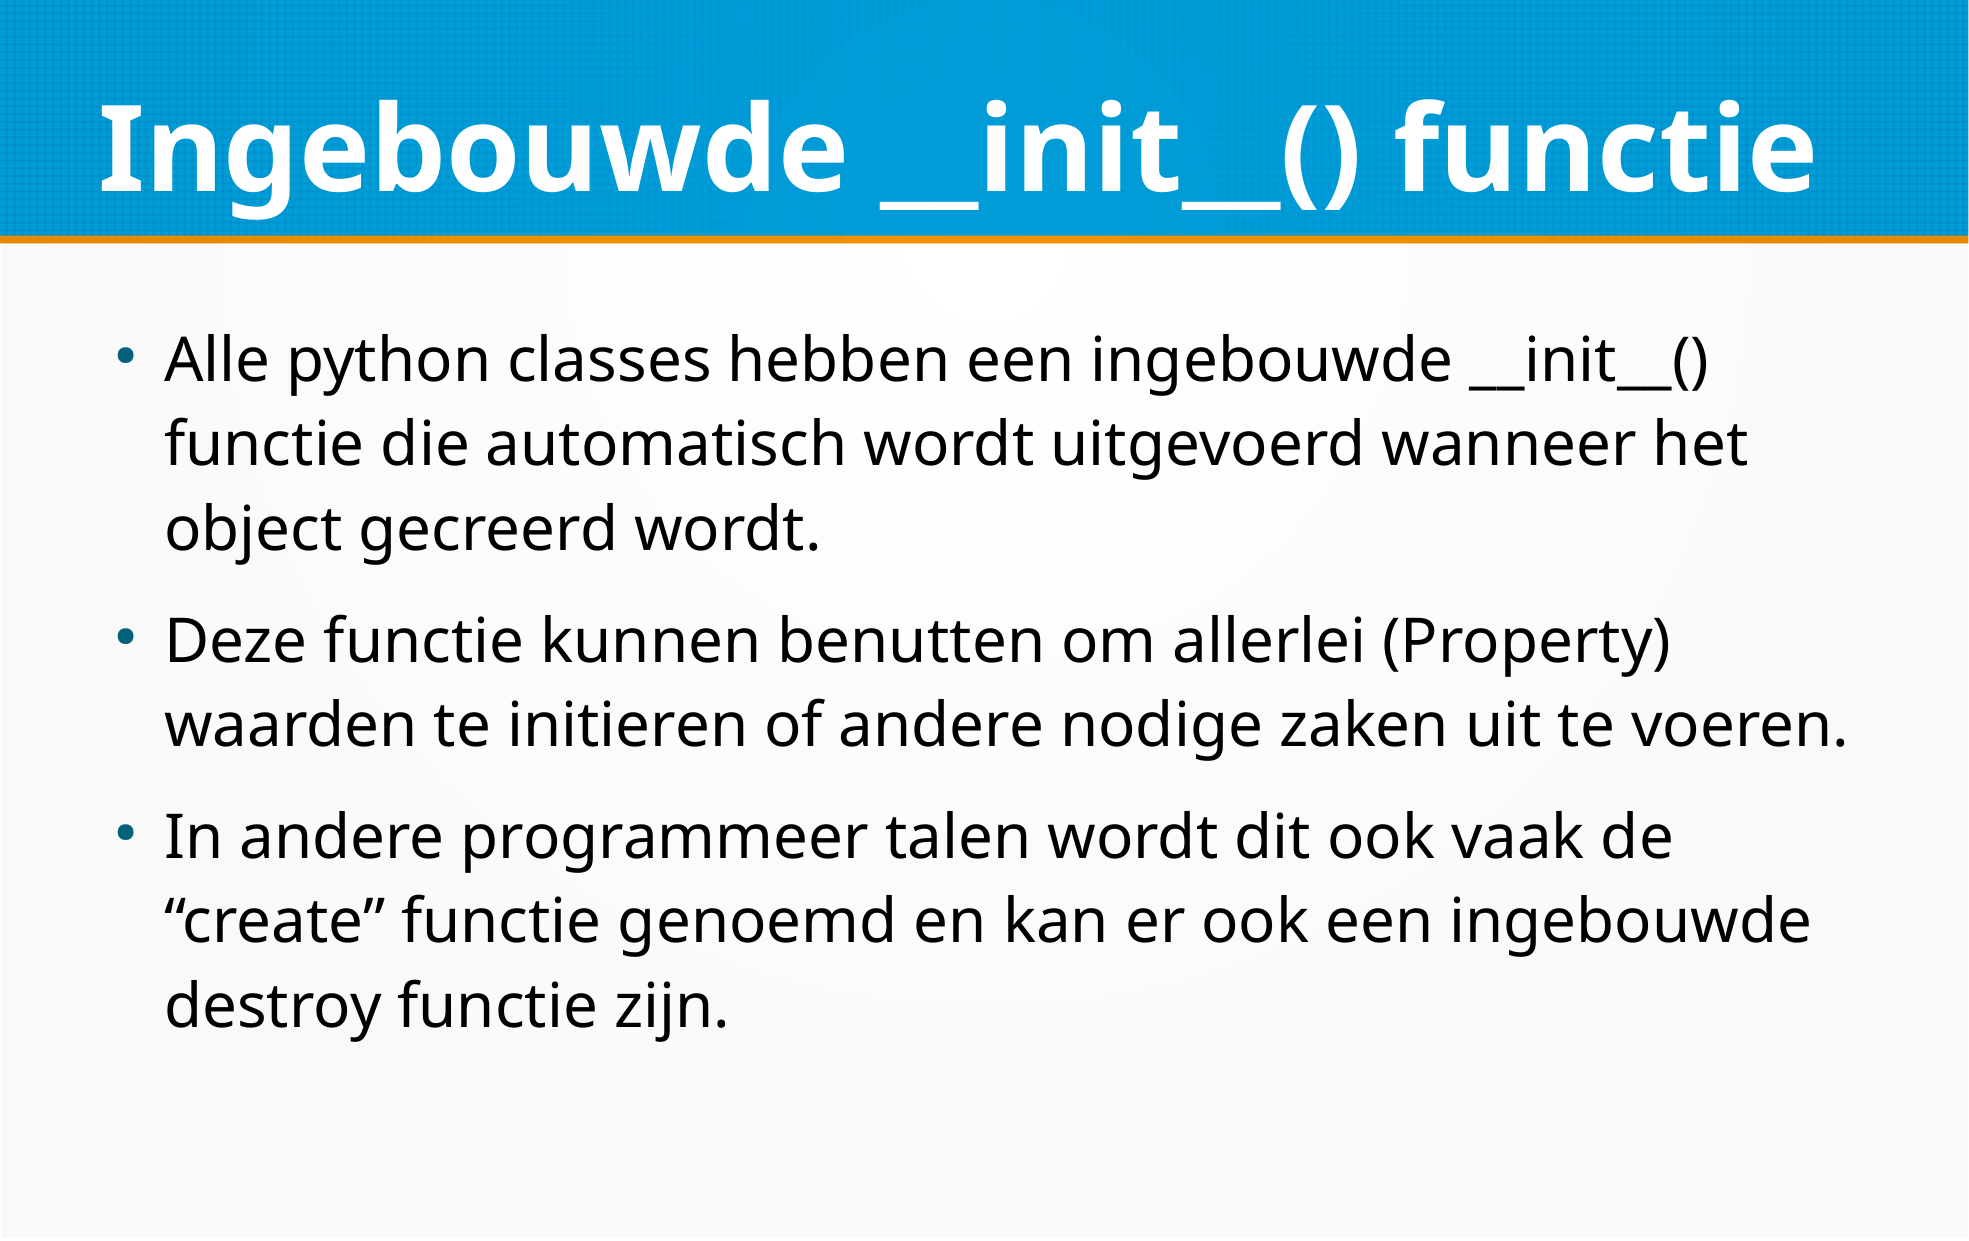

# Ingebouwde __init__() functie
Alle python classes hebben een ingebouwde __init__() functie die automatisch wordt uitgevoerd wanneer het object gecreerd wordt.
Deze functie kunnen benutten om allerlei (Property) waarden te initieren of andere nodige zaken uit te voeren.
In andere programmeer talen wordt dit ook vaak de “create” functie genoemd en kan er ook een ingebouwde destroy functie zijn.